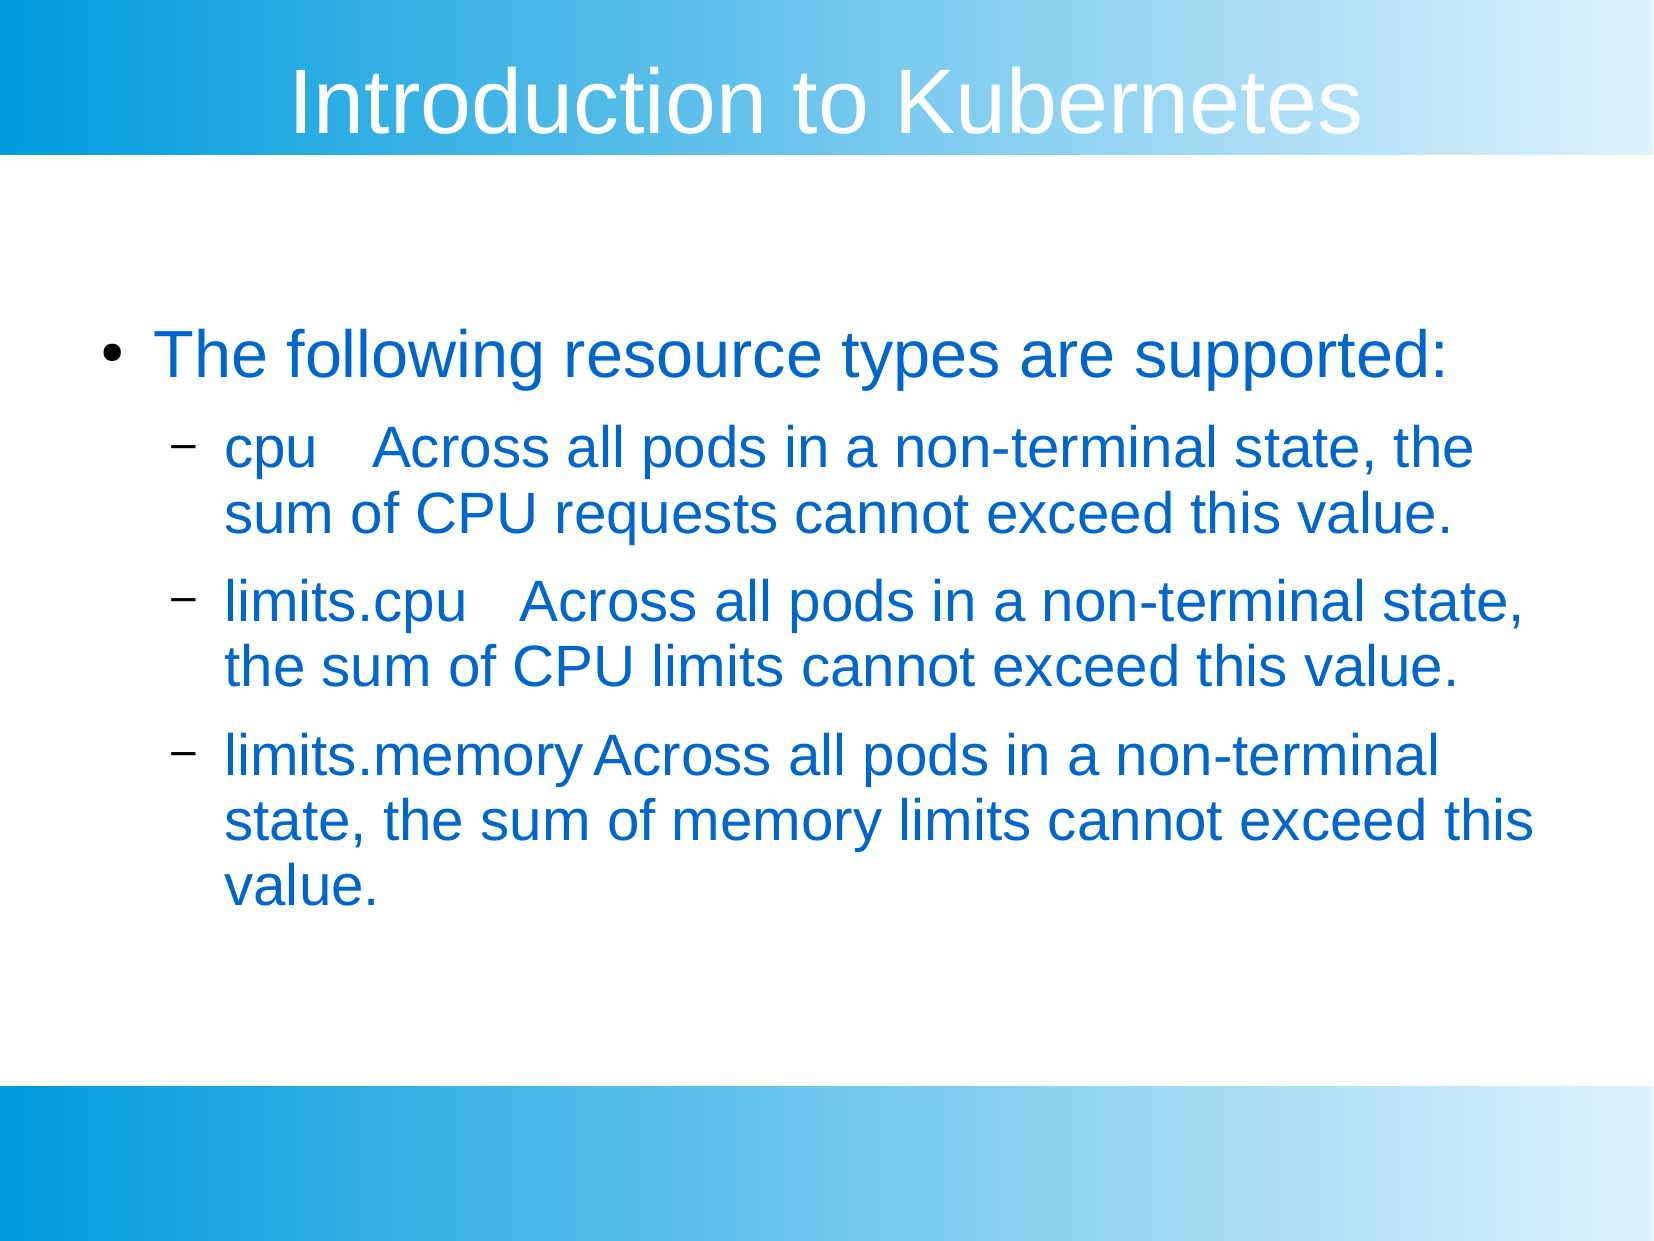

# Introduction to Kubernetes
The following resource types are supported:
cpu	Across all pods in a non-terminal state, the sum of CPU requests cannot exceed this value.
limits.cpu	Across all pods in a non-terminal state, the sum of CPU limits cannot exceed this value.
limits.memory	Across all pods in a non-terminal state, the sum of memory limits cannot exceed this value.